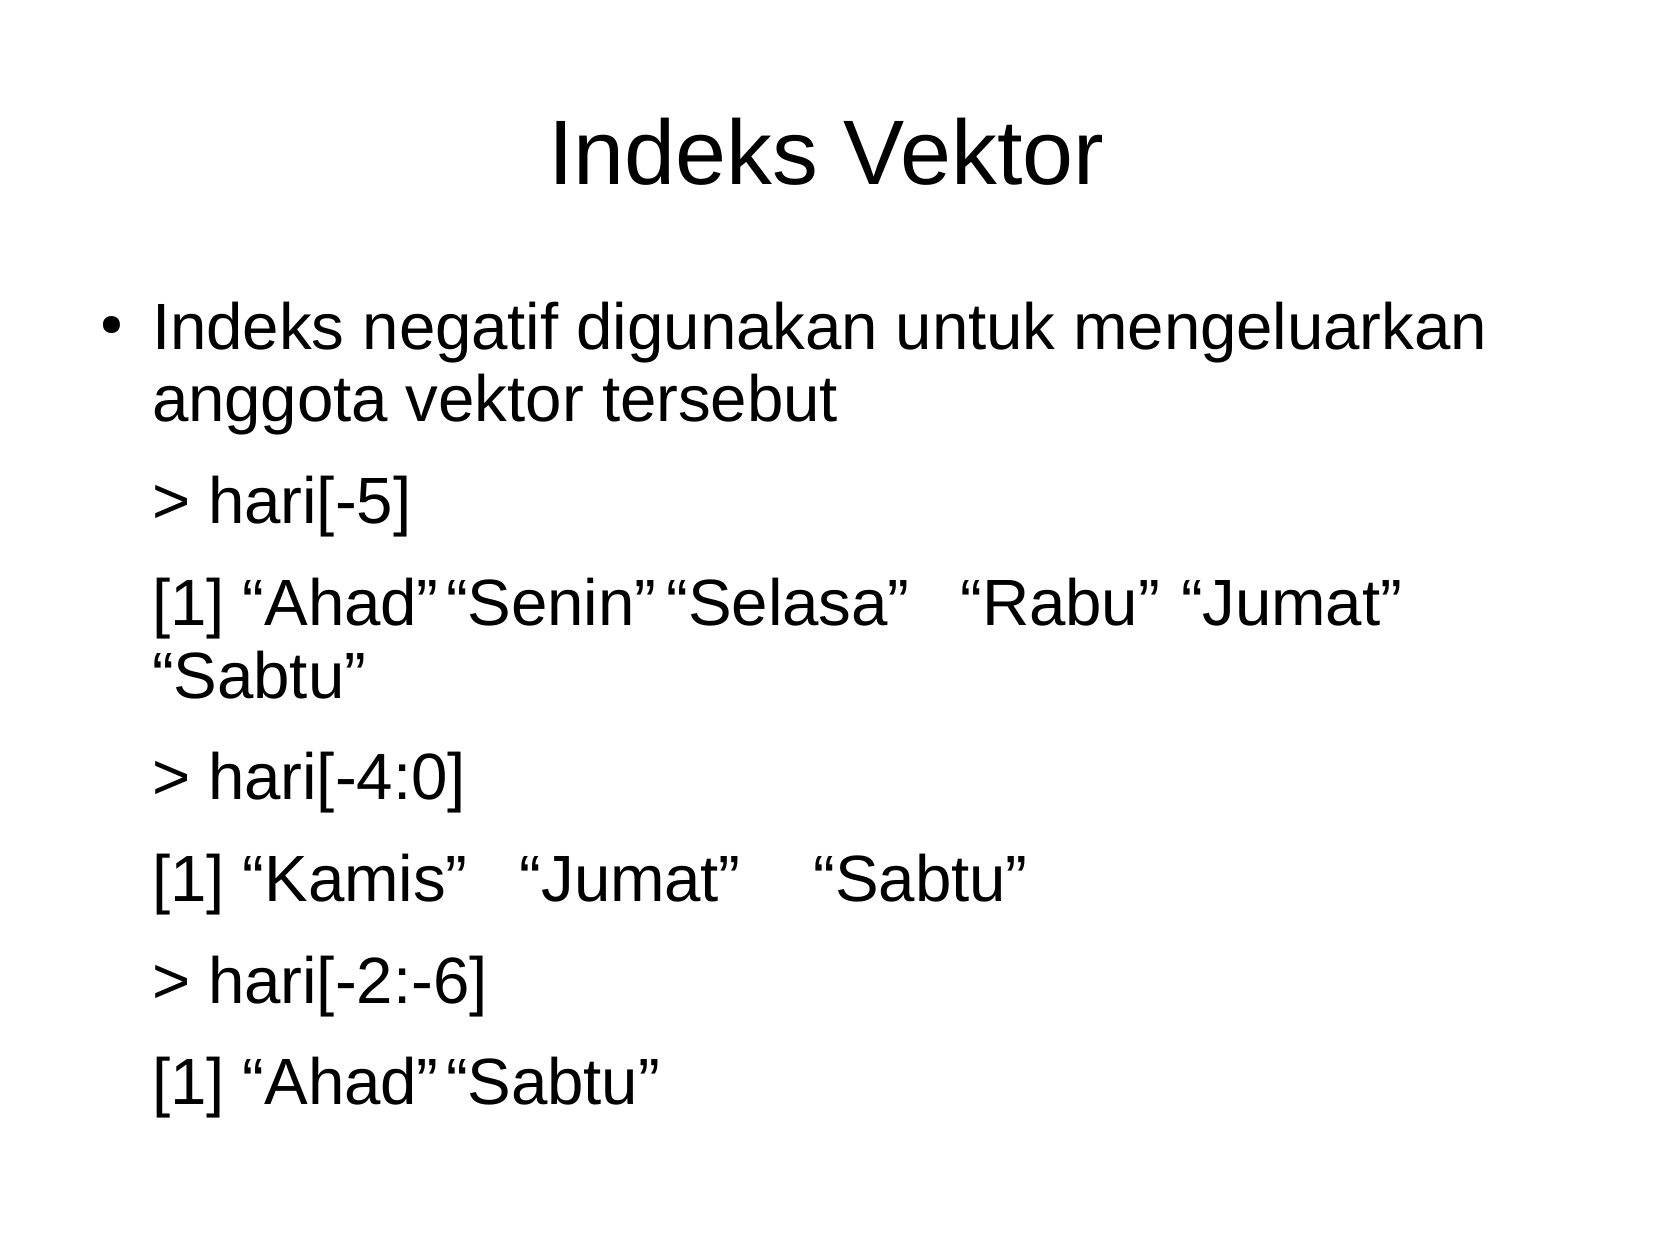

# Indeks Vektor
Indeks negatif digunakan untuk mengeluarkan anggota vektor tersebut
> hari[-5]
[1] “Ahad”	“Senin”	“Selasa”	“Rabu”	“Jumat”	“Sabtu”
> hari[-4:0]
[1] “Kamis”	“Jumat”	“Sabtu”
> hari[-2:-6]
[1] “Ahad”	“Sabtu”